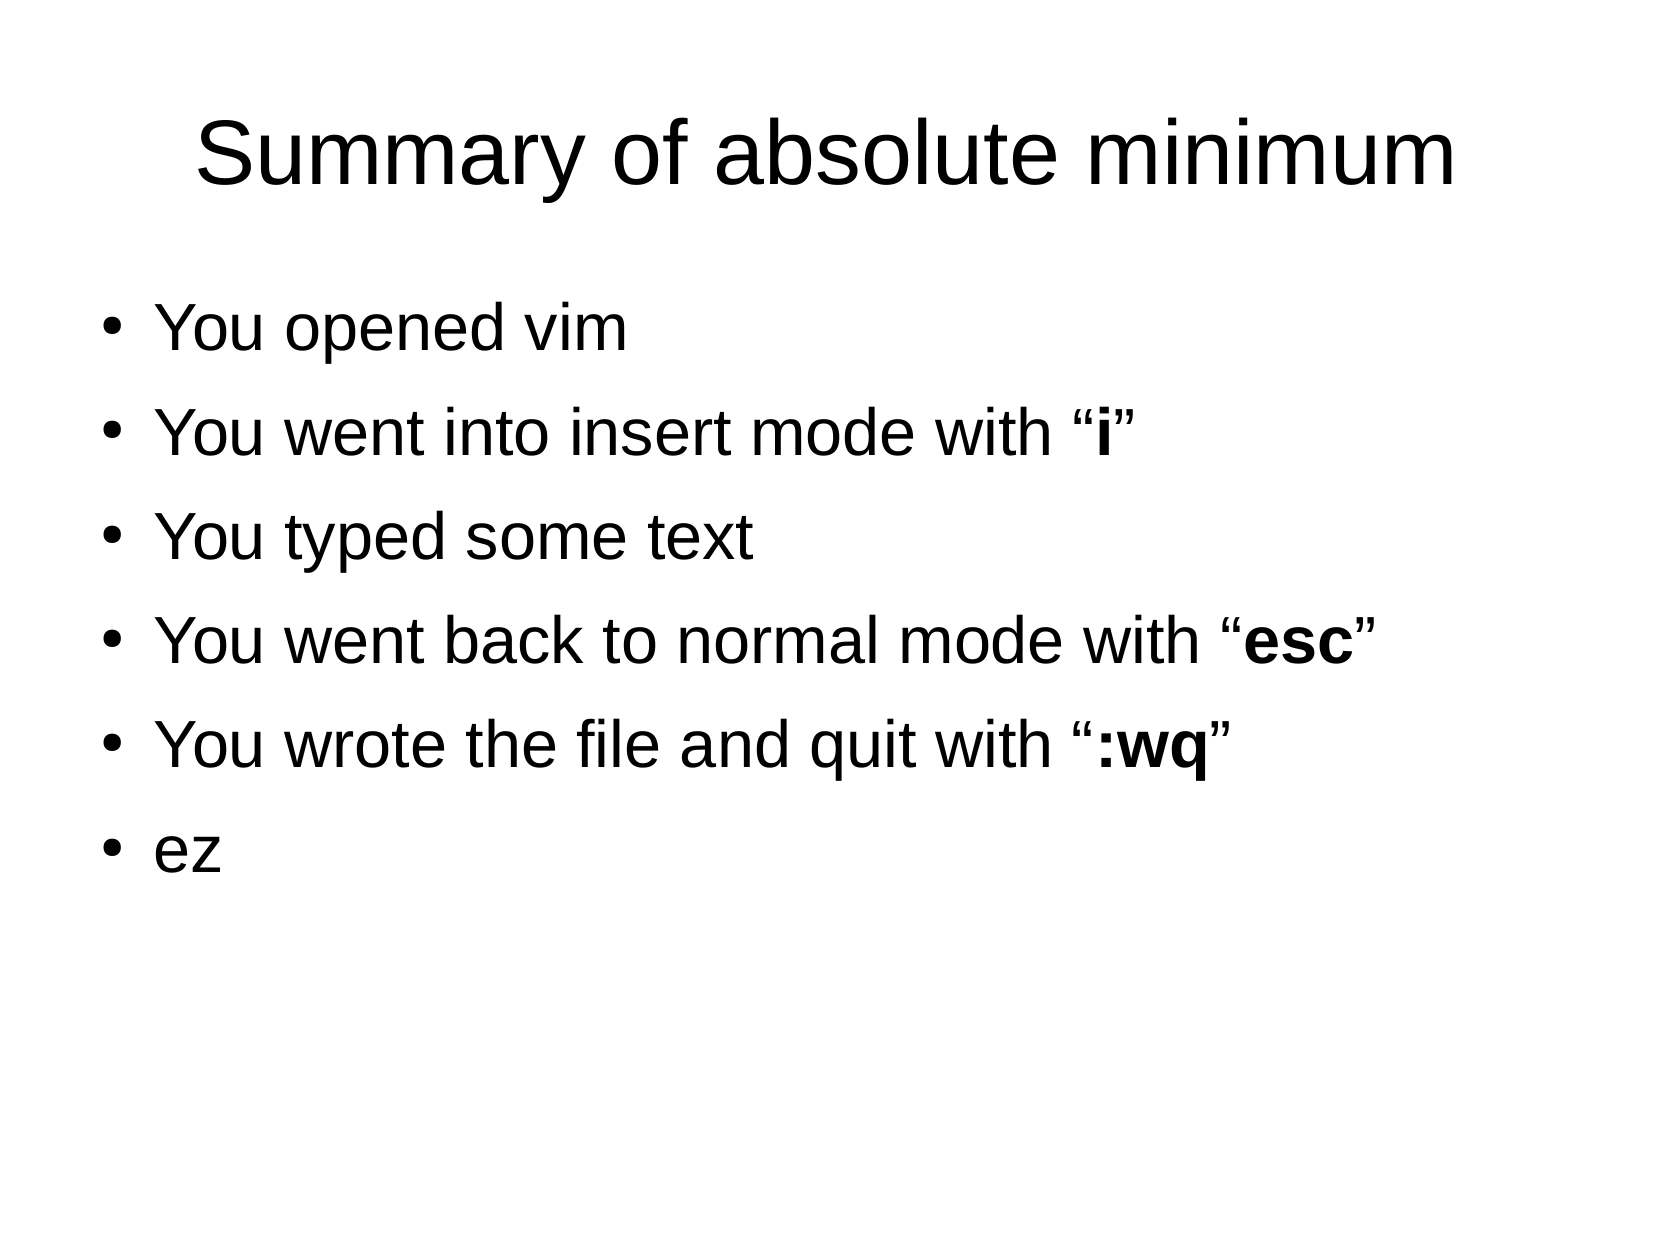

# Summary of absolute minimum
You opened vim
You went into insert mode with “i”
You typed some text
You went back to normal mode with “esc”
You wrote the file and quit with “:wq”
ez